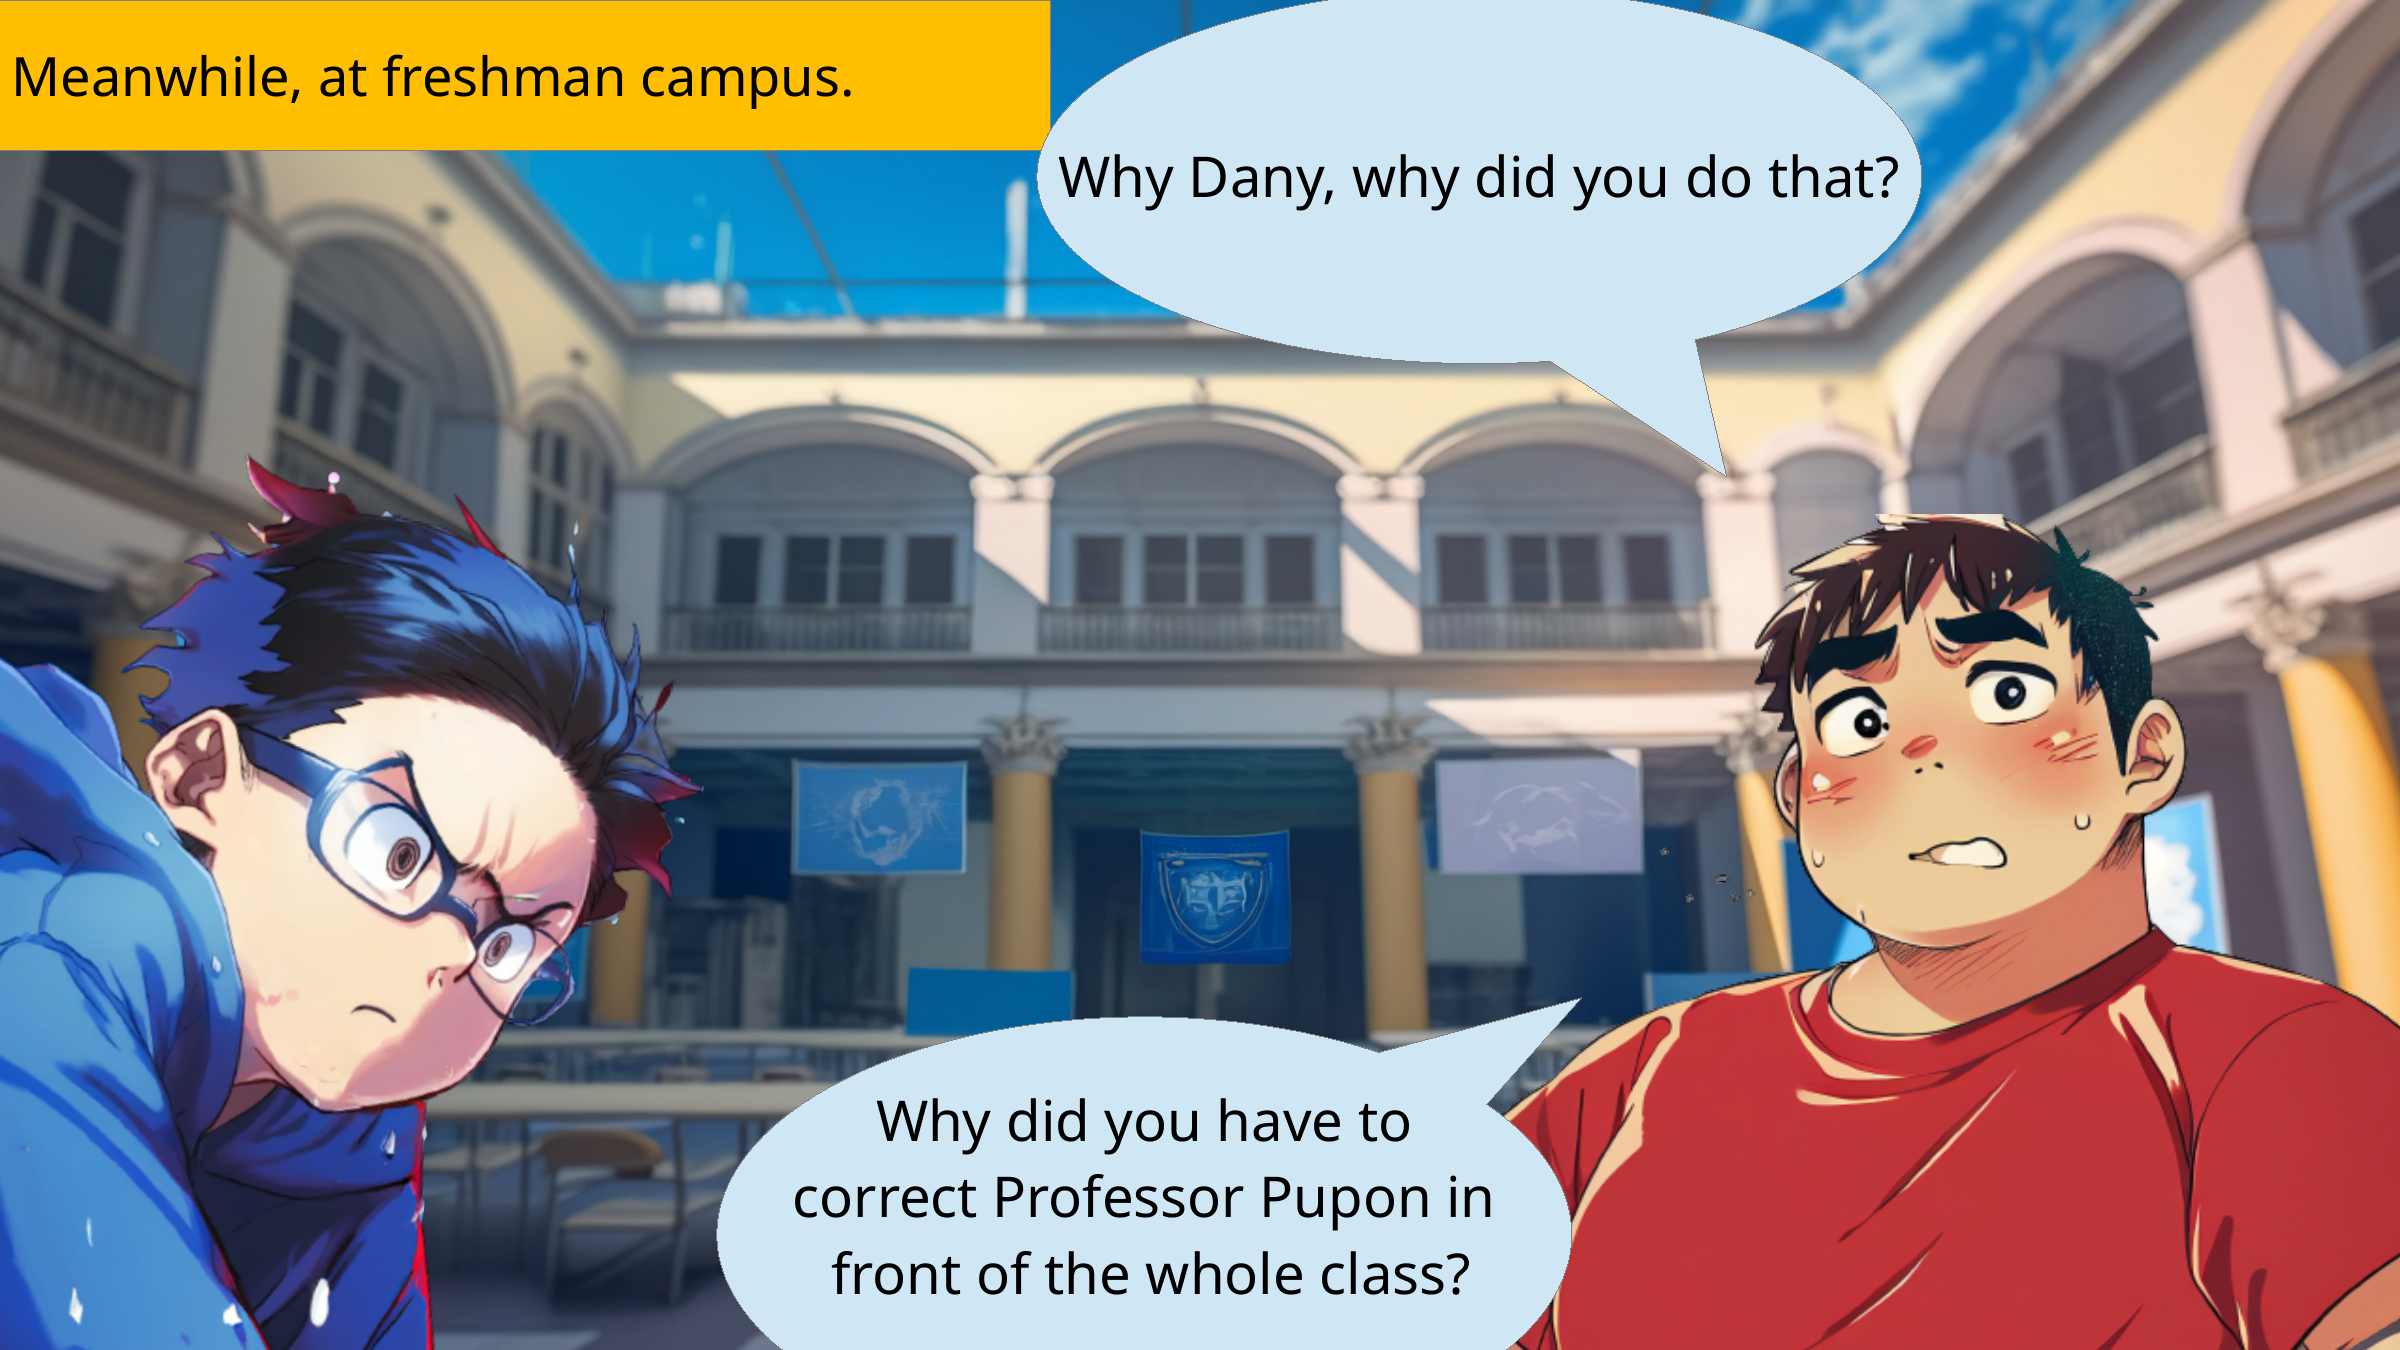

Why Dany, why did you do that?
Meanwhile, at freshman campus.
 Why did you have to
correct Professor Pupon in
 front of the whole class?